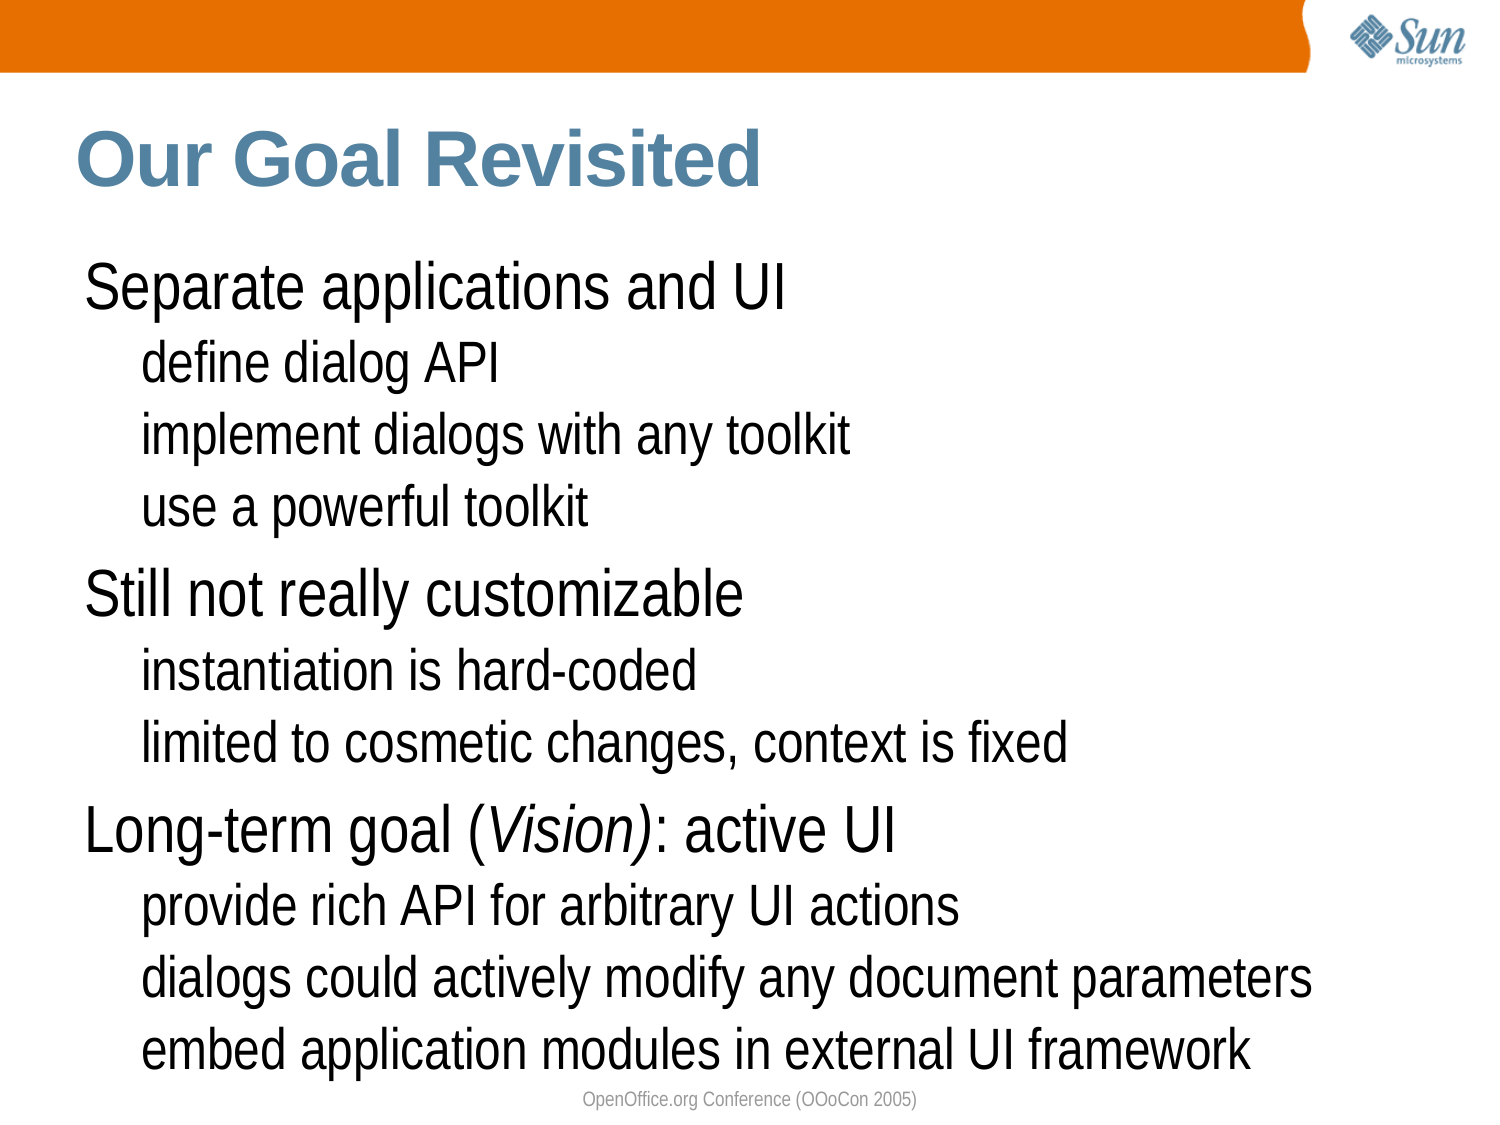

# Our Goal Revisited
Separate applications and UI
define dialog API
implement dialogs with any toolkit
use a powerful toolkit
Still not really customizable
instantiation is hard-coded
limited to cosmetic changes, context is fixed
Long-term goal (Vision): active UI
provide rich API for arbitrary UI actions
dialogs could actively modify any document parameters
embed application modules in external UI framework